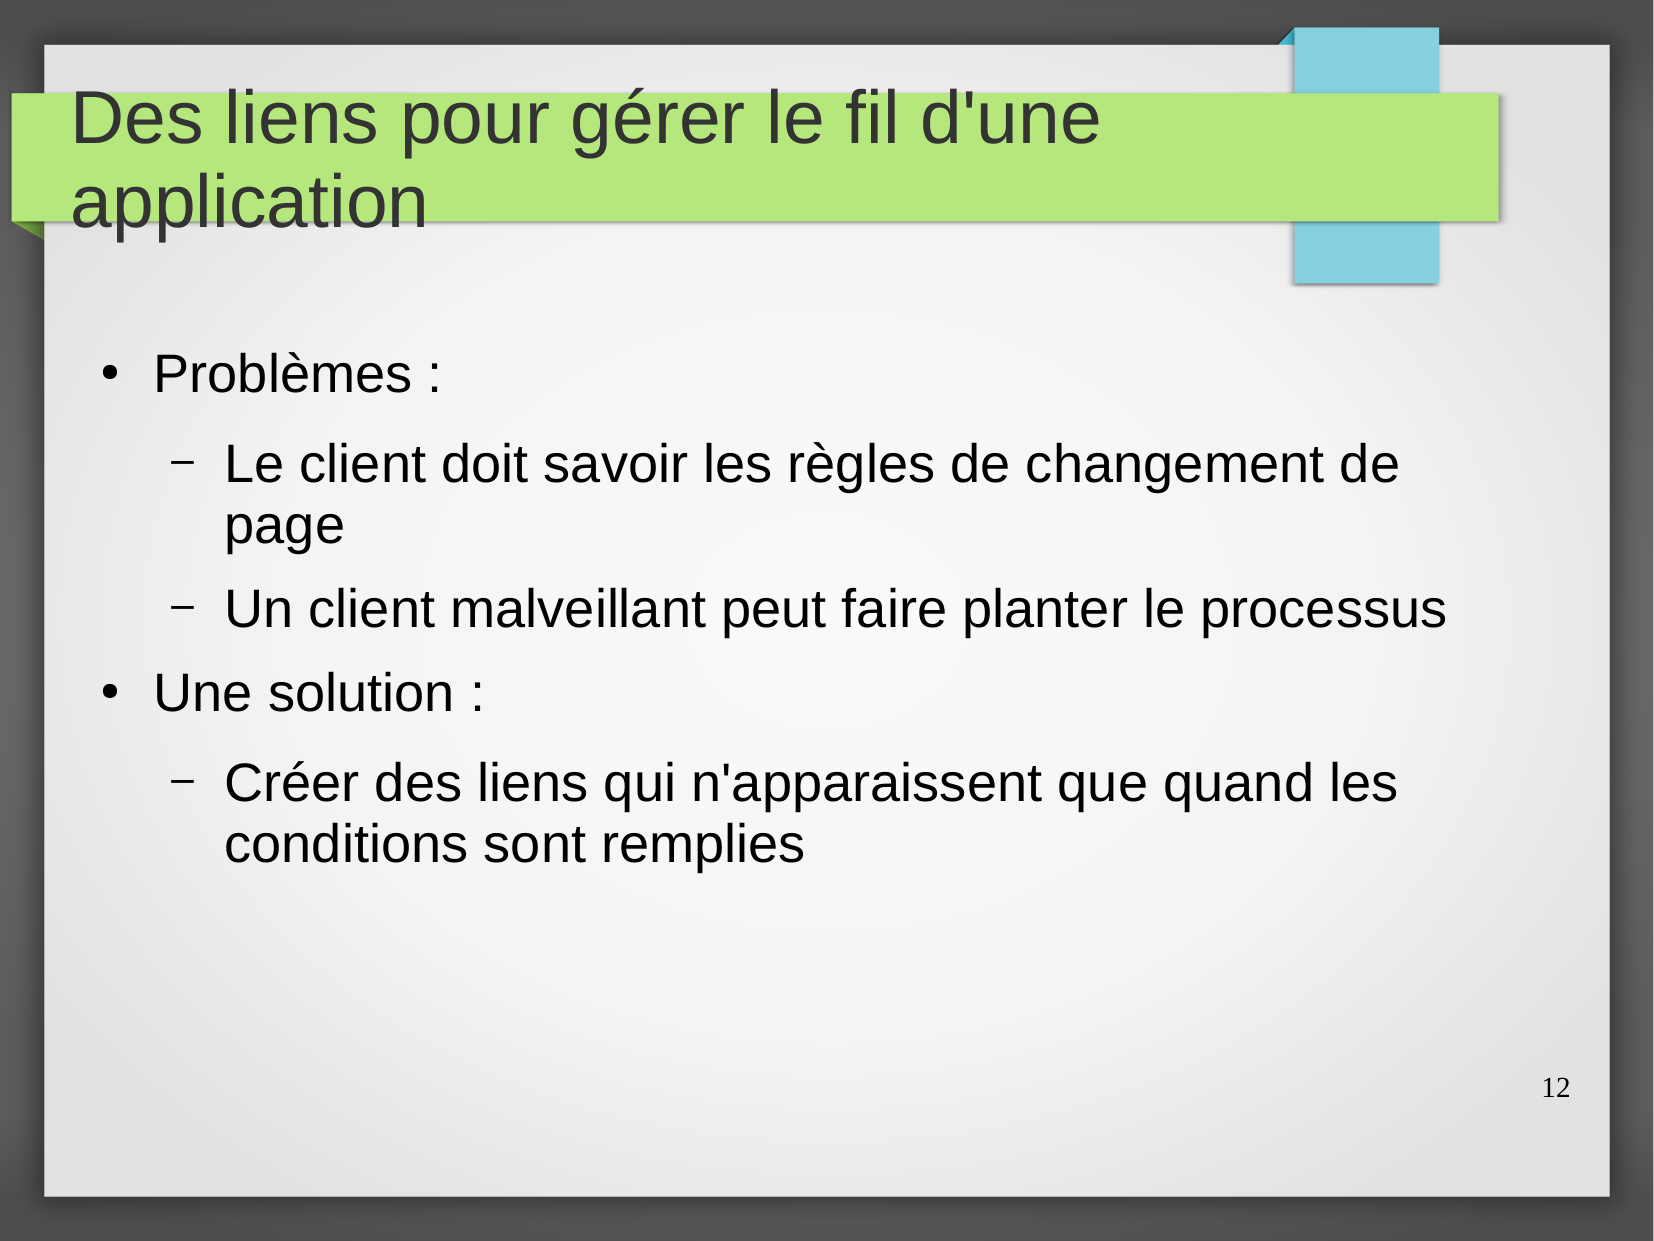

# Des liens pour gérer le fil d'une application
Problèmes :
Le client doit savoir les règles de changement de page
Un client malveillant peut faire planter le processus
Une solution :
Créer des liens qui n'apparaissent que quand les conditions sont remplies
12